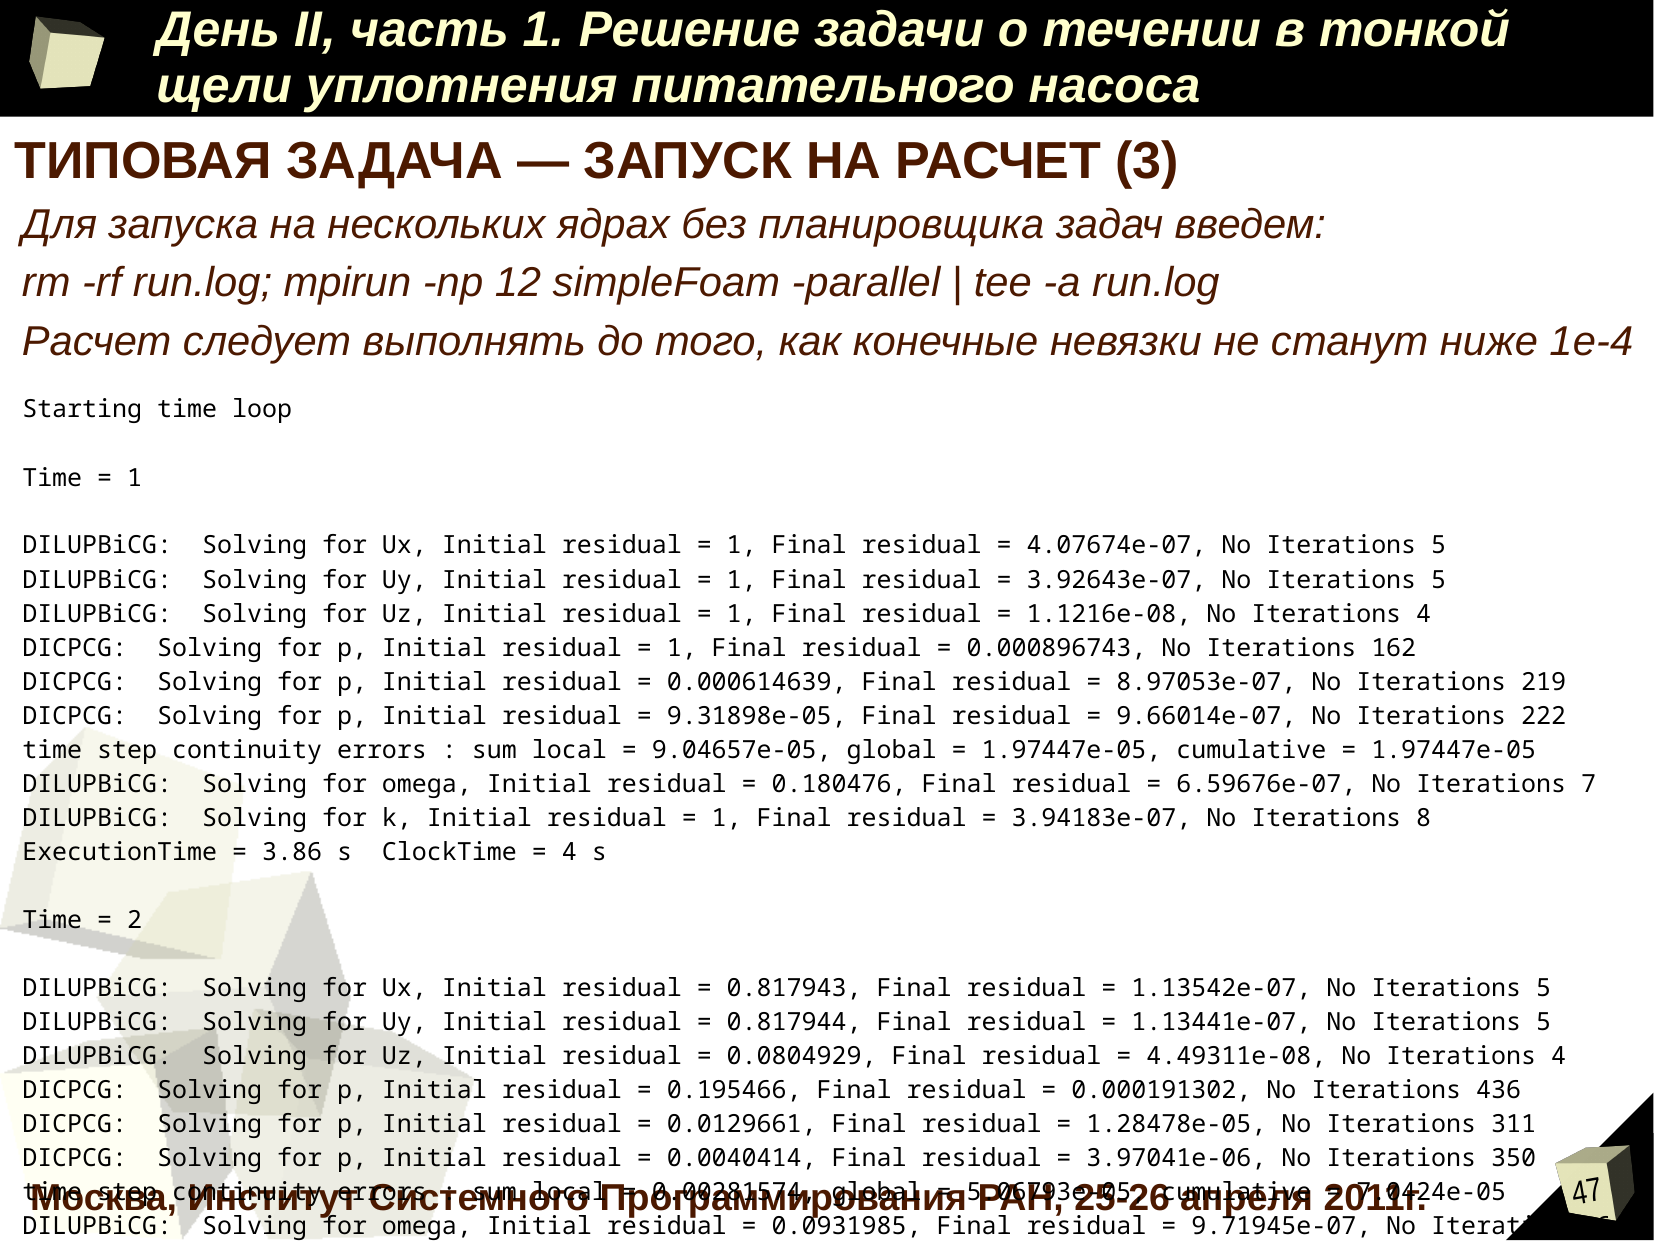

ТИПОВАЯ ЗАДАЧА — ЗАПУСК НА РАСЧЕТ (3)
Для запуска на нескольких ядрах без планировщика задач введем:
rm -rf run.log; mpirun -np 12 simpleFoam -parallel | tee -a run.log
Расчет следует выполнять до того, как конечные невязки не станут ниже 1e-4
Starting time loop
Time = 1
DILUPBiCG: Solving for Ux, Initial residual = 1, Final residual = 4.07674e-07, No Iterations 5
DILUPBiCG: Solving for Uy, Initial residual = 1, Final residual = 3.92643e-07, No Iterations 5
DILUPBiCG: Solving for Uz, Initial residual = 1, Final residual = 1.1216e-08, No Iterations 4
DICPCG: Solving for p, Initial residual = 1, Final residual = 0.000896743, No Iterations 162
DICPCG: Solving for p, Initial residual = 0.000614639, Final residual = 8.97053e-07, No Iterations 219
DICPCG: Solving for p, Initial residual = 9.31898e-05, Final residual = 9.66014e-07, No Iterations 222
time step continuity errors : sum local = 9.04657e-05, global = 1.97447e-05, cumulative = 1.97447e-05
DILUPBiCG: Solving for omega, Initial residual = 0.180476, Final residual = 6.59676e-07, No Iterations 7
DILUPBiCG: Solving for k, Initial residual = 1, Final residual = 3.94183e-07, No Iterations 8
ExecutionTime = 3.86 s ClockTime = 4 s
Time = 2
DILUPBiCG: Solving for Ux, Initial residual = 0.817943, Final residual = 1.13542e-07, No Iterations 5
DILUPBiCG: Solving for Uy, Initial residual = 0.817944, Final residual = 1.13441e-07, No Iterations 5
DILUPBiCG: Solving for Uz, Initial residual = 0.0804929, Final residual = 4.49311e-08, No Iterations 4
DICPCG: Solving for p, Initial residual = 0.195466, Final residual = 0.000191302, No Iterations 436
DICPCG: Solving for p, Initial residual = 0.0129661, Final residual = 1.28478e-05, No Iterations 311
DICPCG: Solving for p, Initial residual = 0.0040414, Final residual = 3.97041e-06, No Iterations 350
time step continuity errors : sum local = 0.00281574, global = 5.06793e-05, cumulative = 7.0424e-05
DILUPBiCG: Solving for omega, Initial residual = 0.0931985, Final residual = 9.71945e-07, No Iterations 6
DILUPBiCG: Solving for k, Initial residual = 0.528503, Final residual = 3.49366e-07, No Iterations 8
ExecutionTime = 8.96 s ClockTime = 9 s